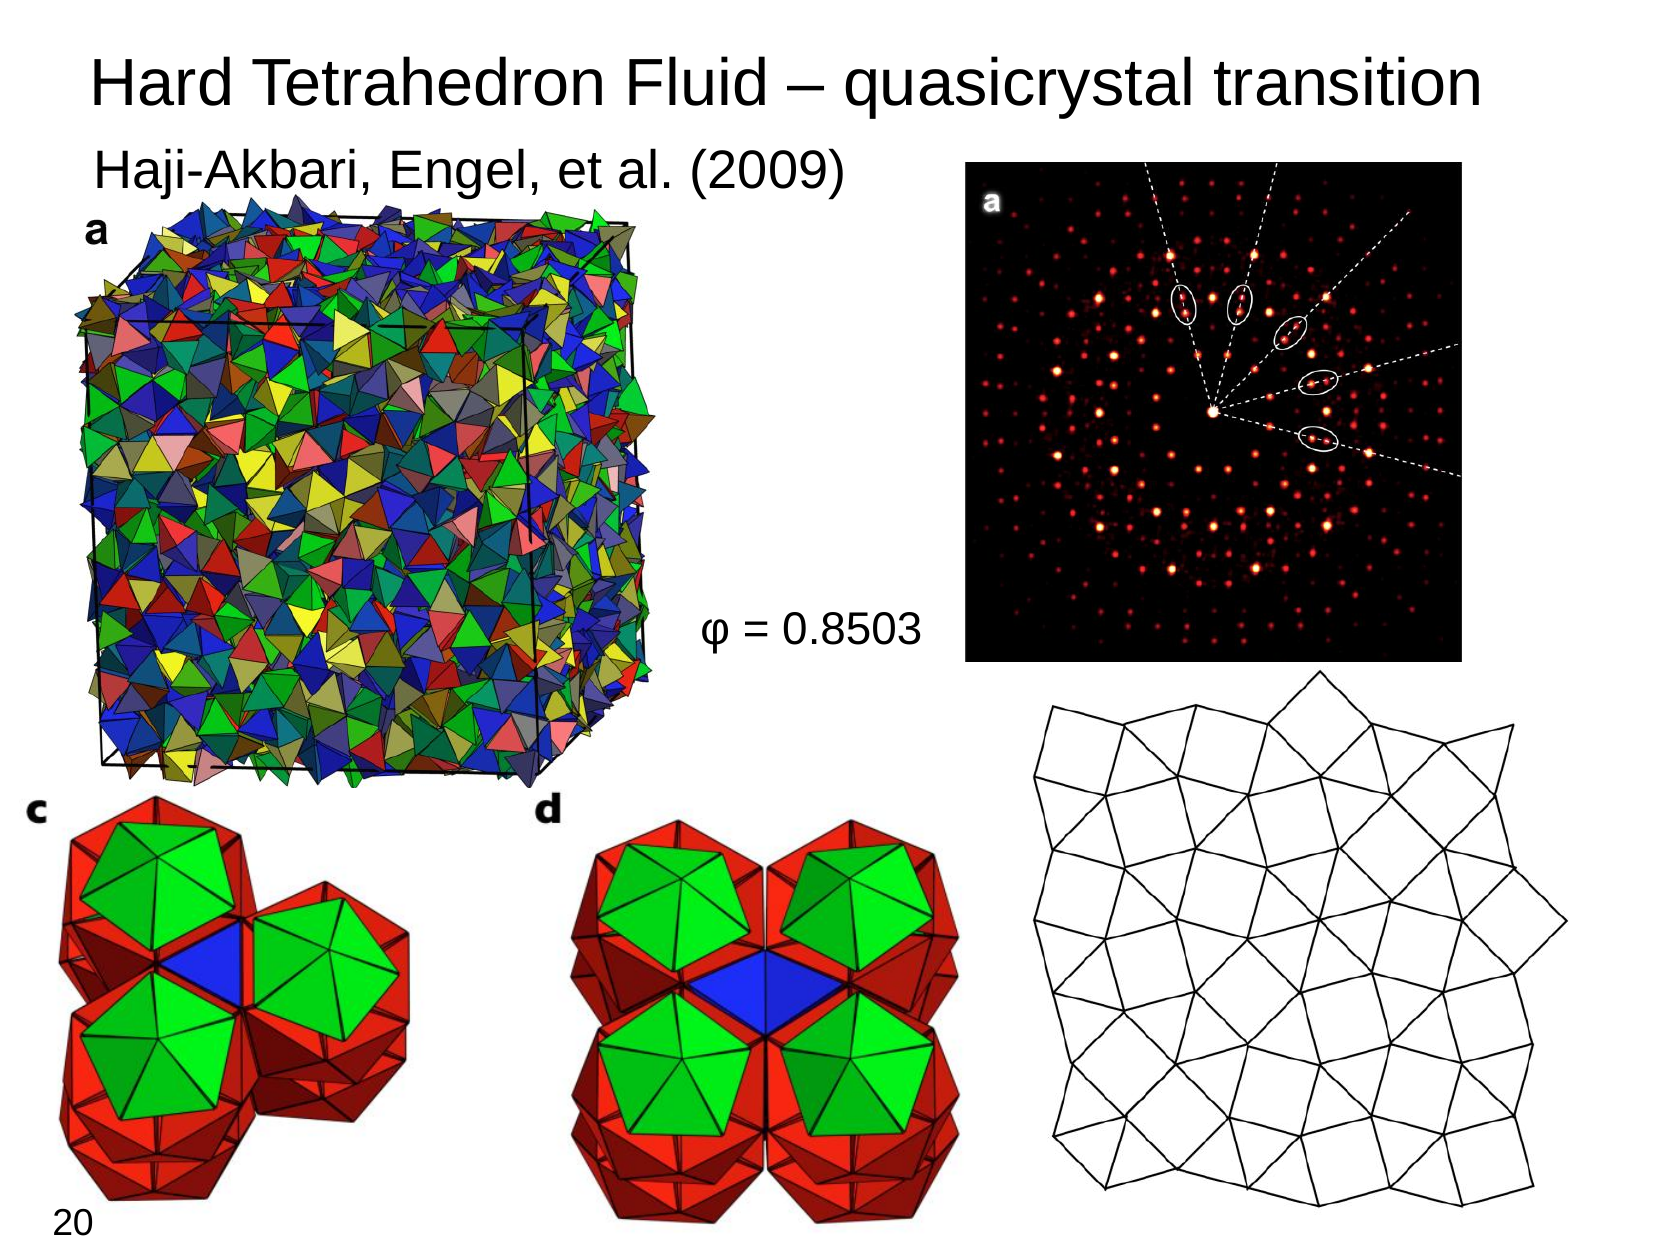

Hard Tetrahedron Fluid – quasicrystal transition
Haji-Akbari, Engel, et al. (2009)
φ = 0.8503
20